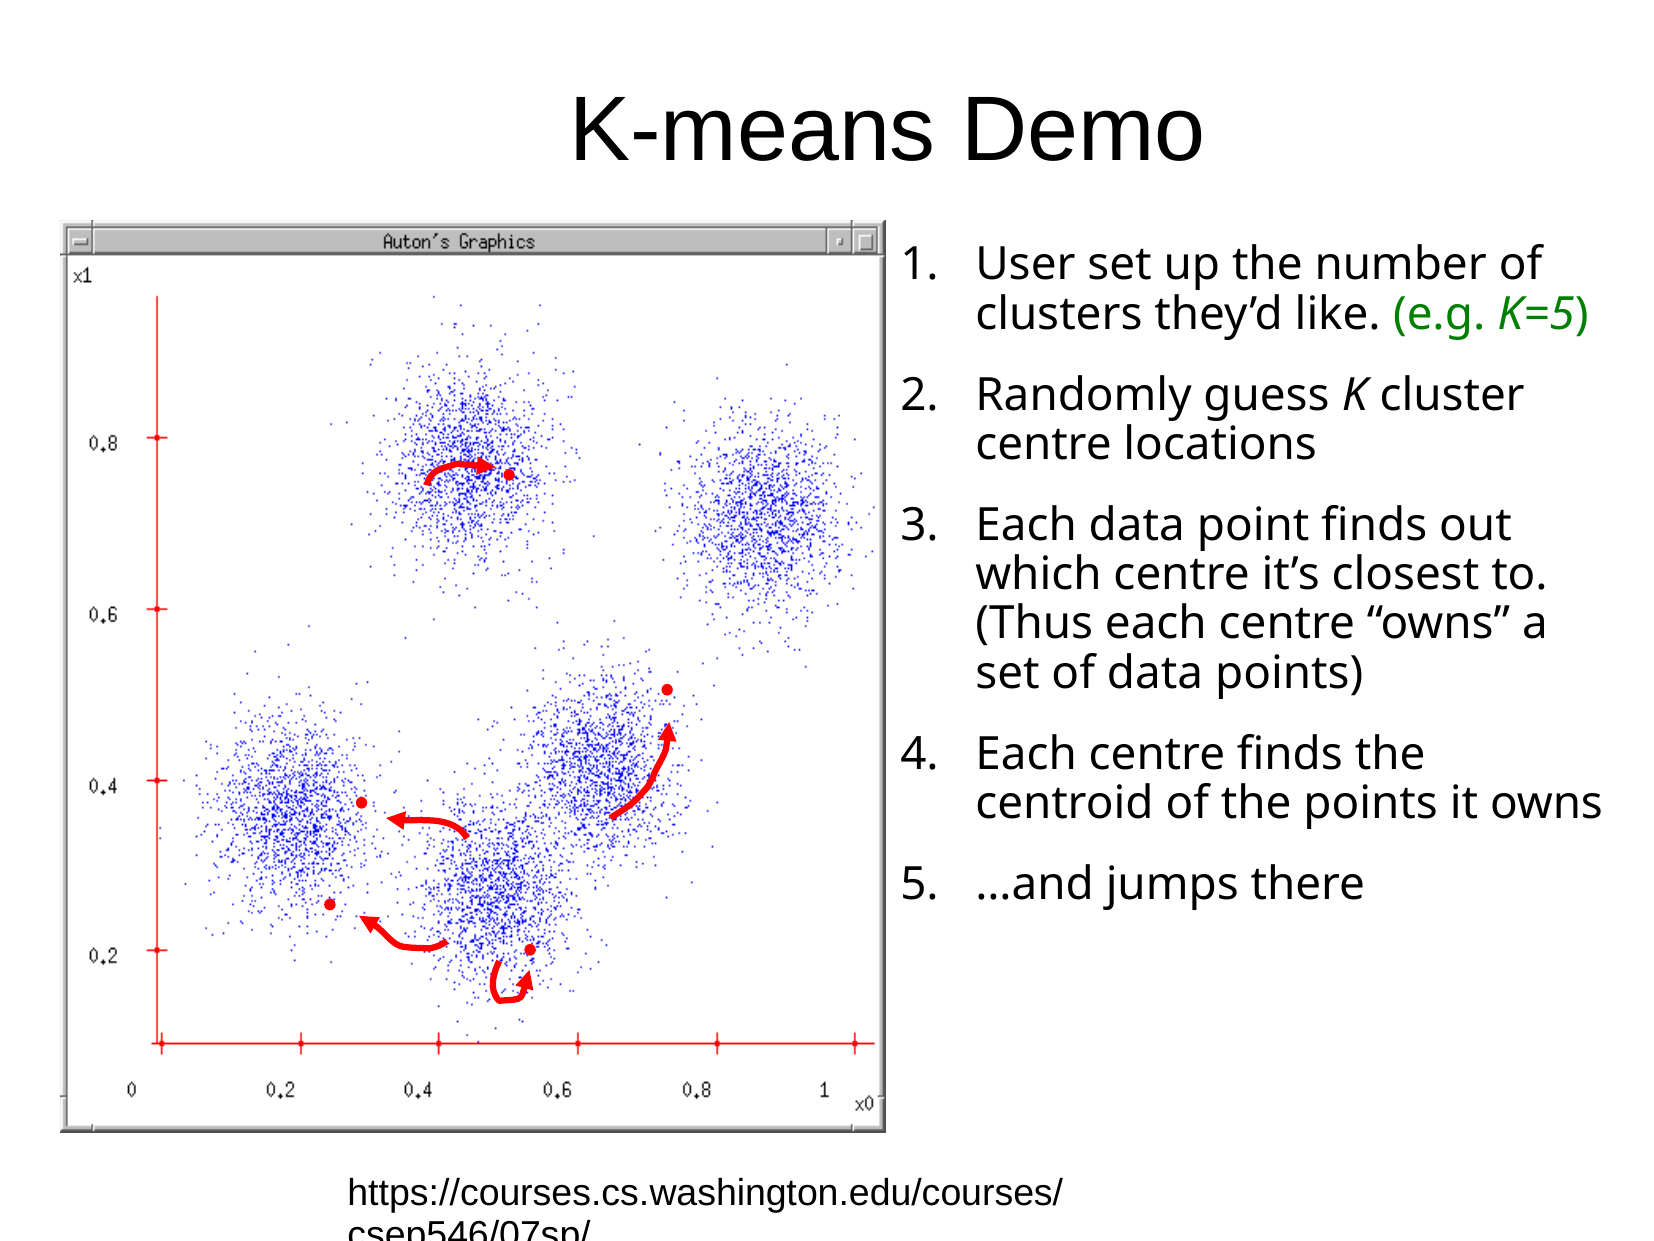

# K-means Demo
User set up the number of clusters they’d like. (e.g. K=5)
Randomly guess K cluster centre locations
Each data point finds out which centre it’s closest to. (Thus each centre “owns” a set of data points)
Each centre finds the centroid of the points it owns
…and jumps there
https://courses.cs.washington.edu/courses/csep546/07sp/